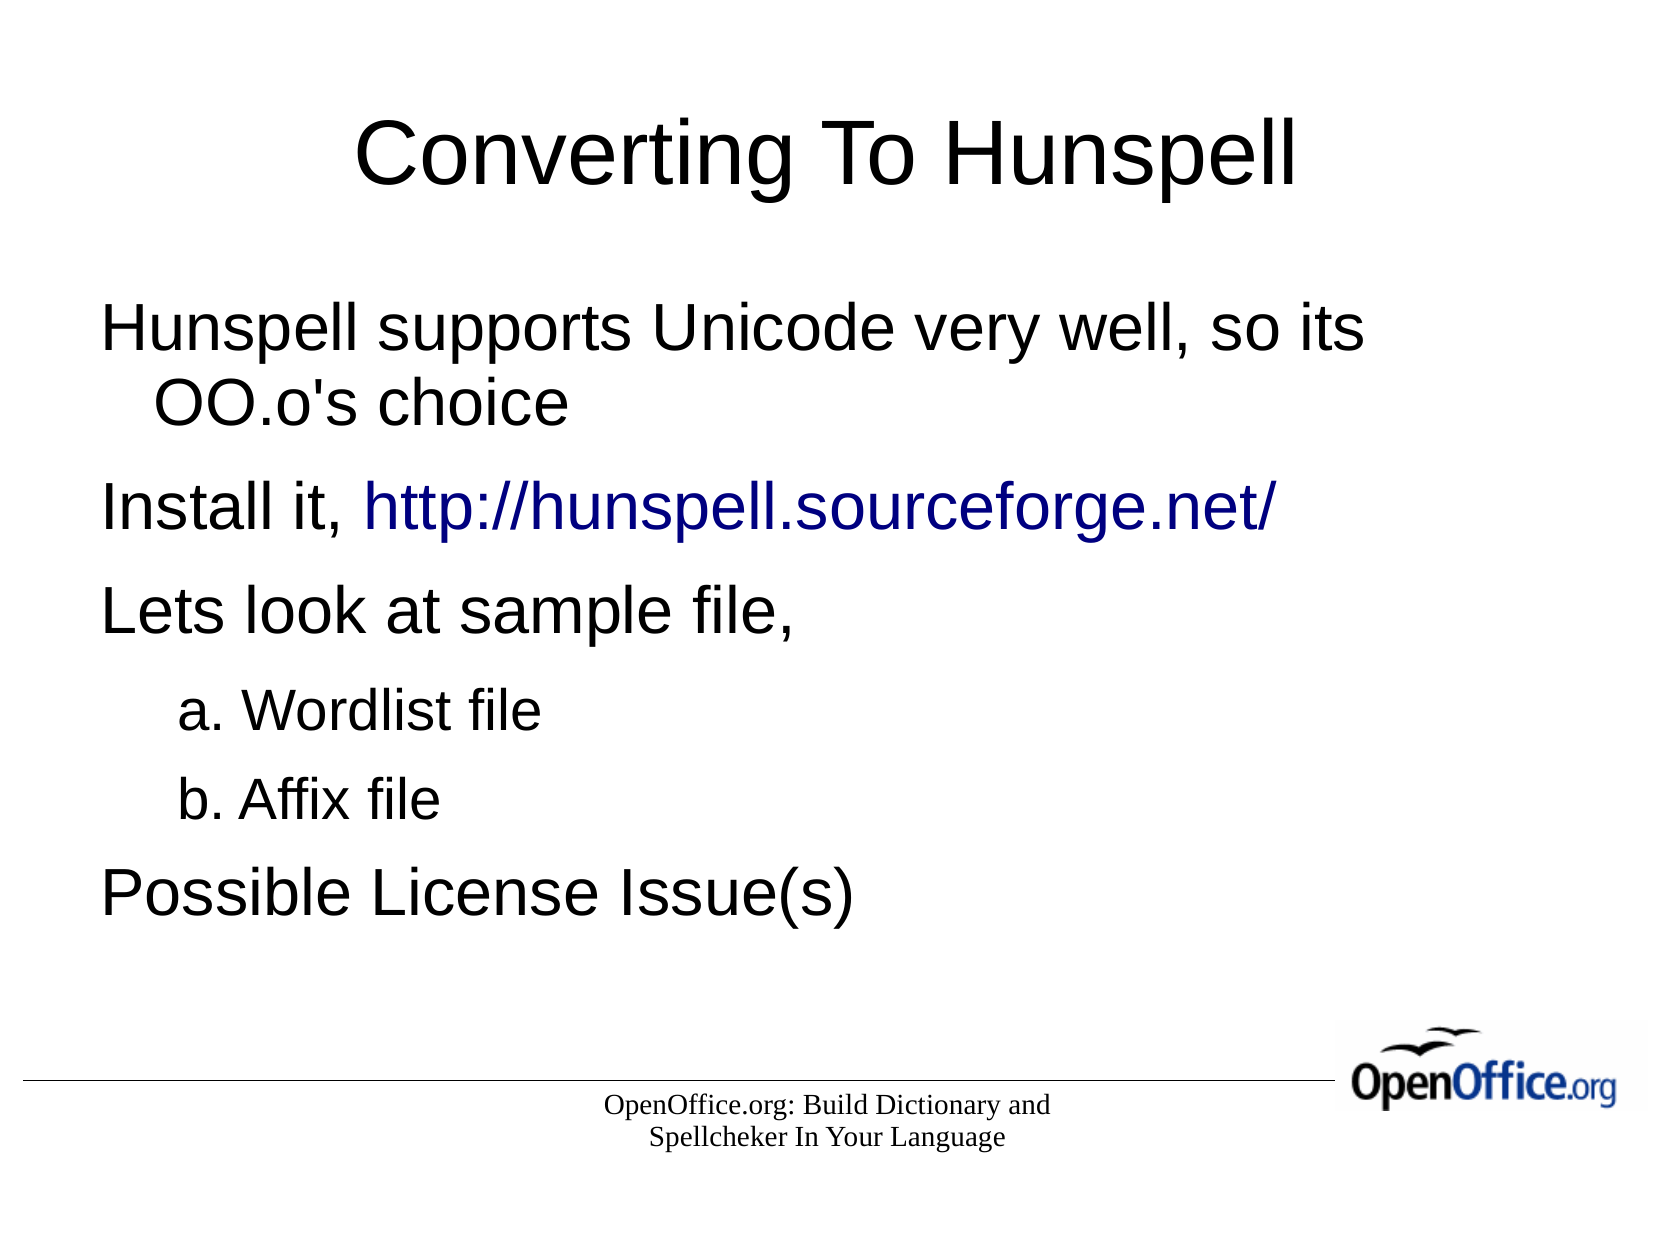

# Converting To Hunspell
Hunspell supports Unicode very well, so its OO.o's choice
Install it, http://hunspell.sourceforge.net/
Lets look at sample file,
a. Wordlist file
b. Affix file
Possible License Issue(s)